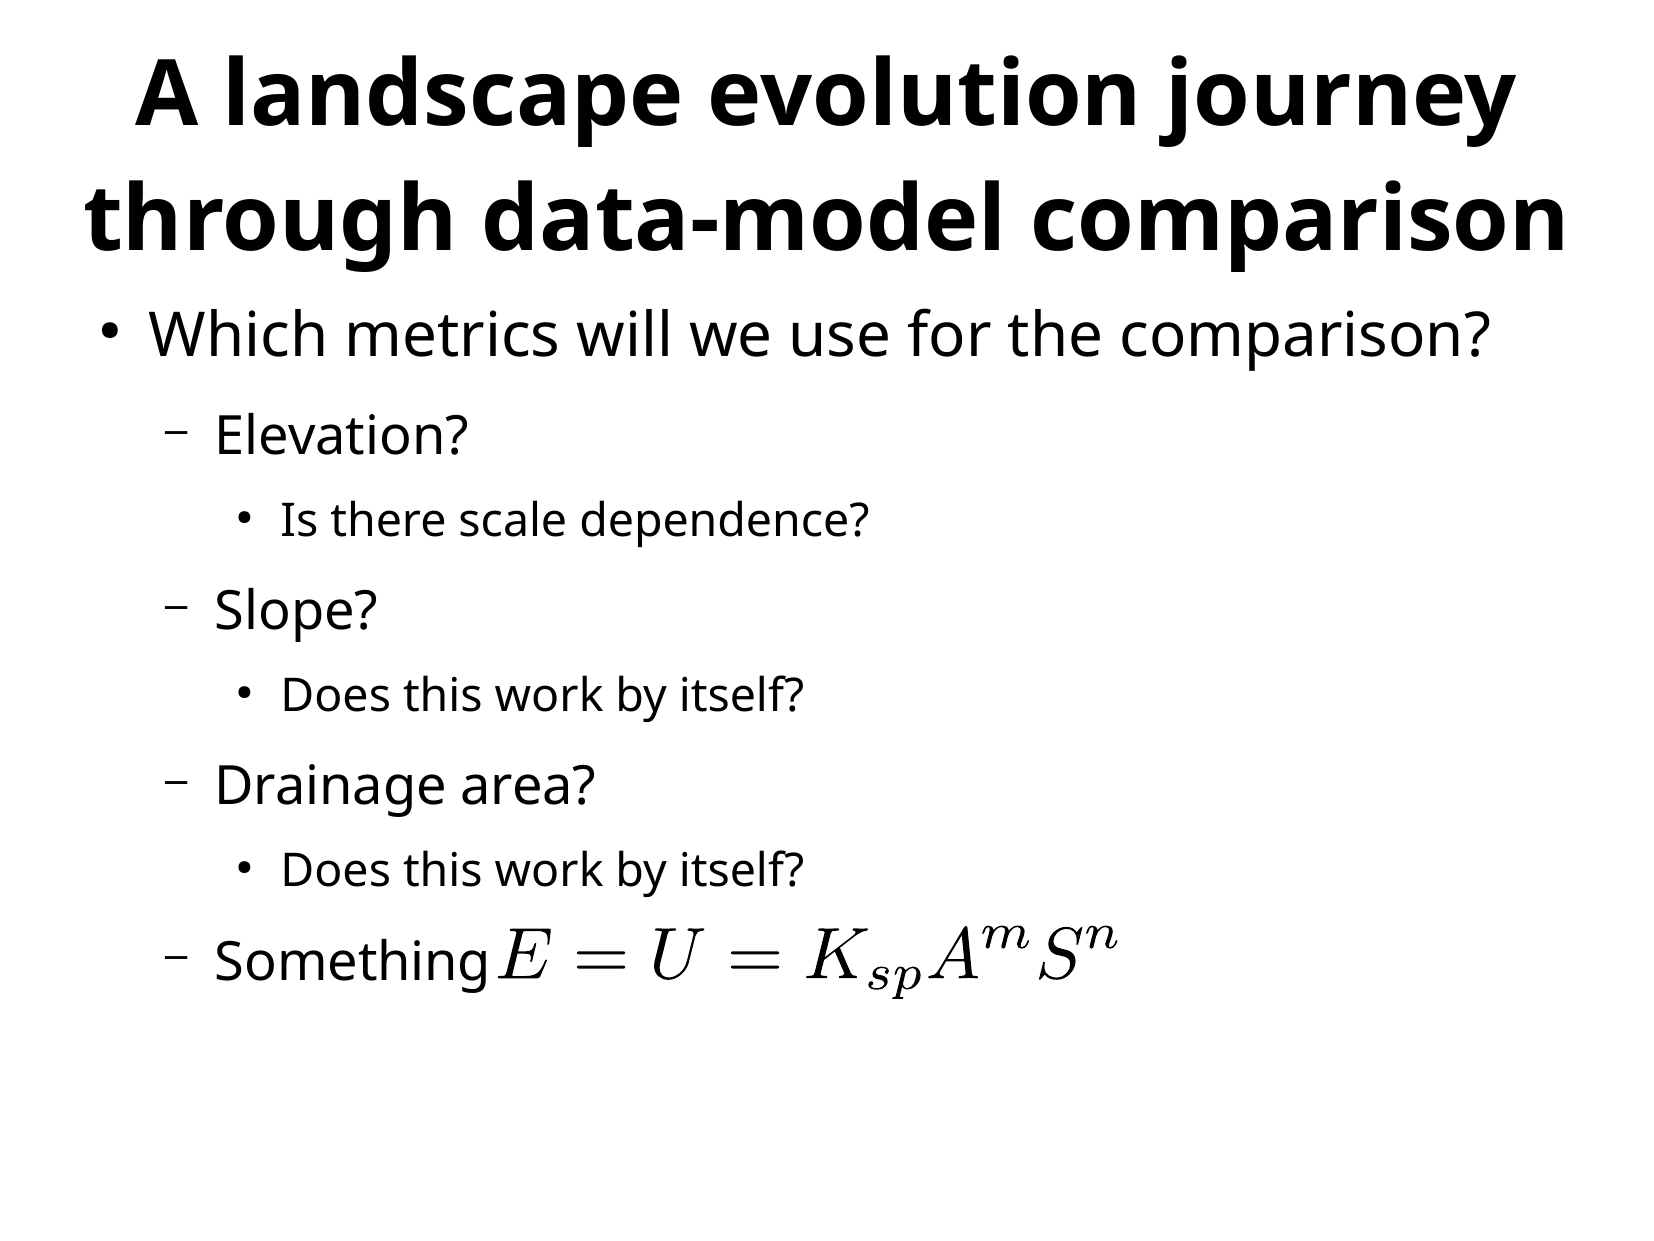

# A landscape evolution journey through data-model comparison
Which metrics will we use for the comparison?
Elevation?
Is there scale dependence?
Slope?
Does this work by itself?
Drainage area?
Does this work by itself?
Something in this equation?